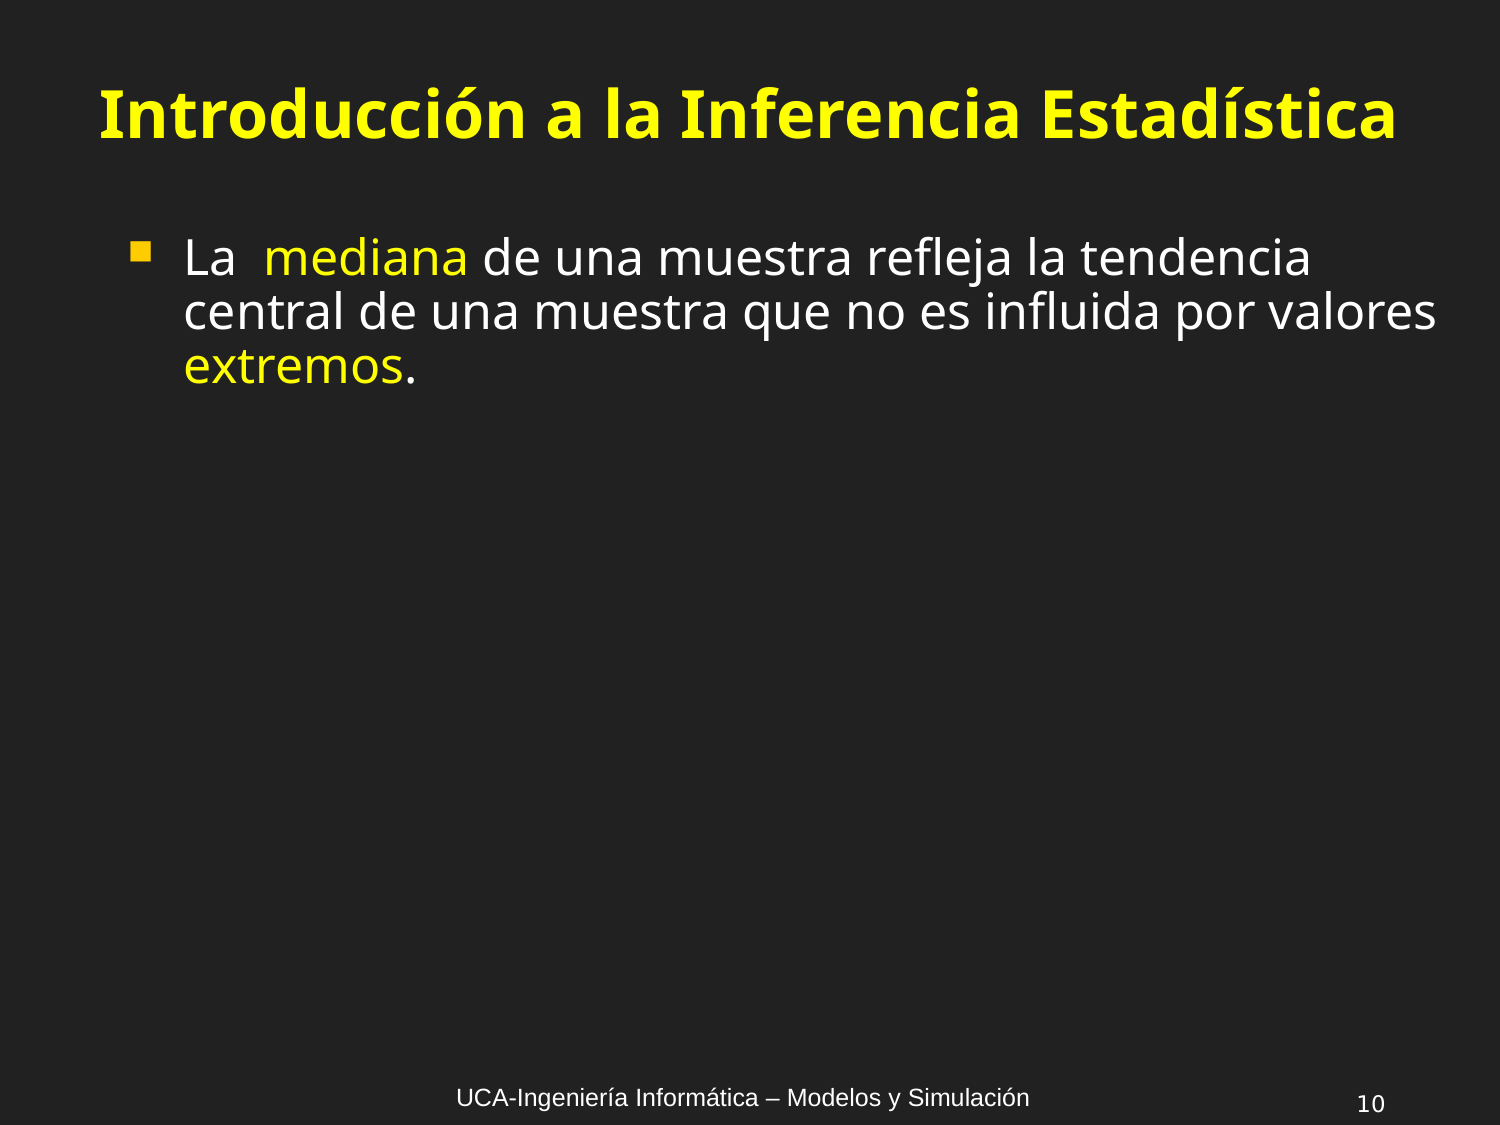

# Introducción a la Inferencia Estadística
La mediana de una muestra refleja la tendencia central de una muestra que no es influida por valores extremos.